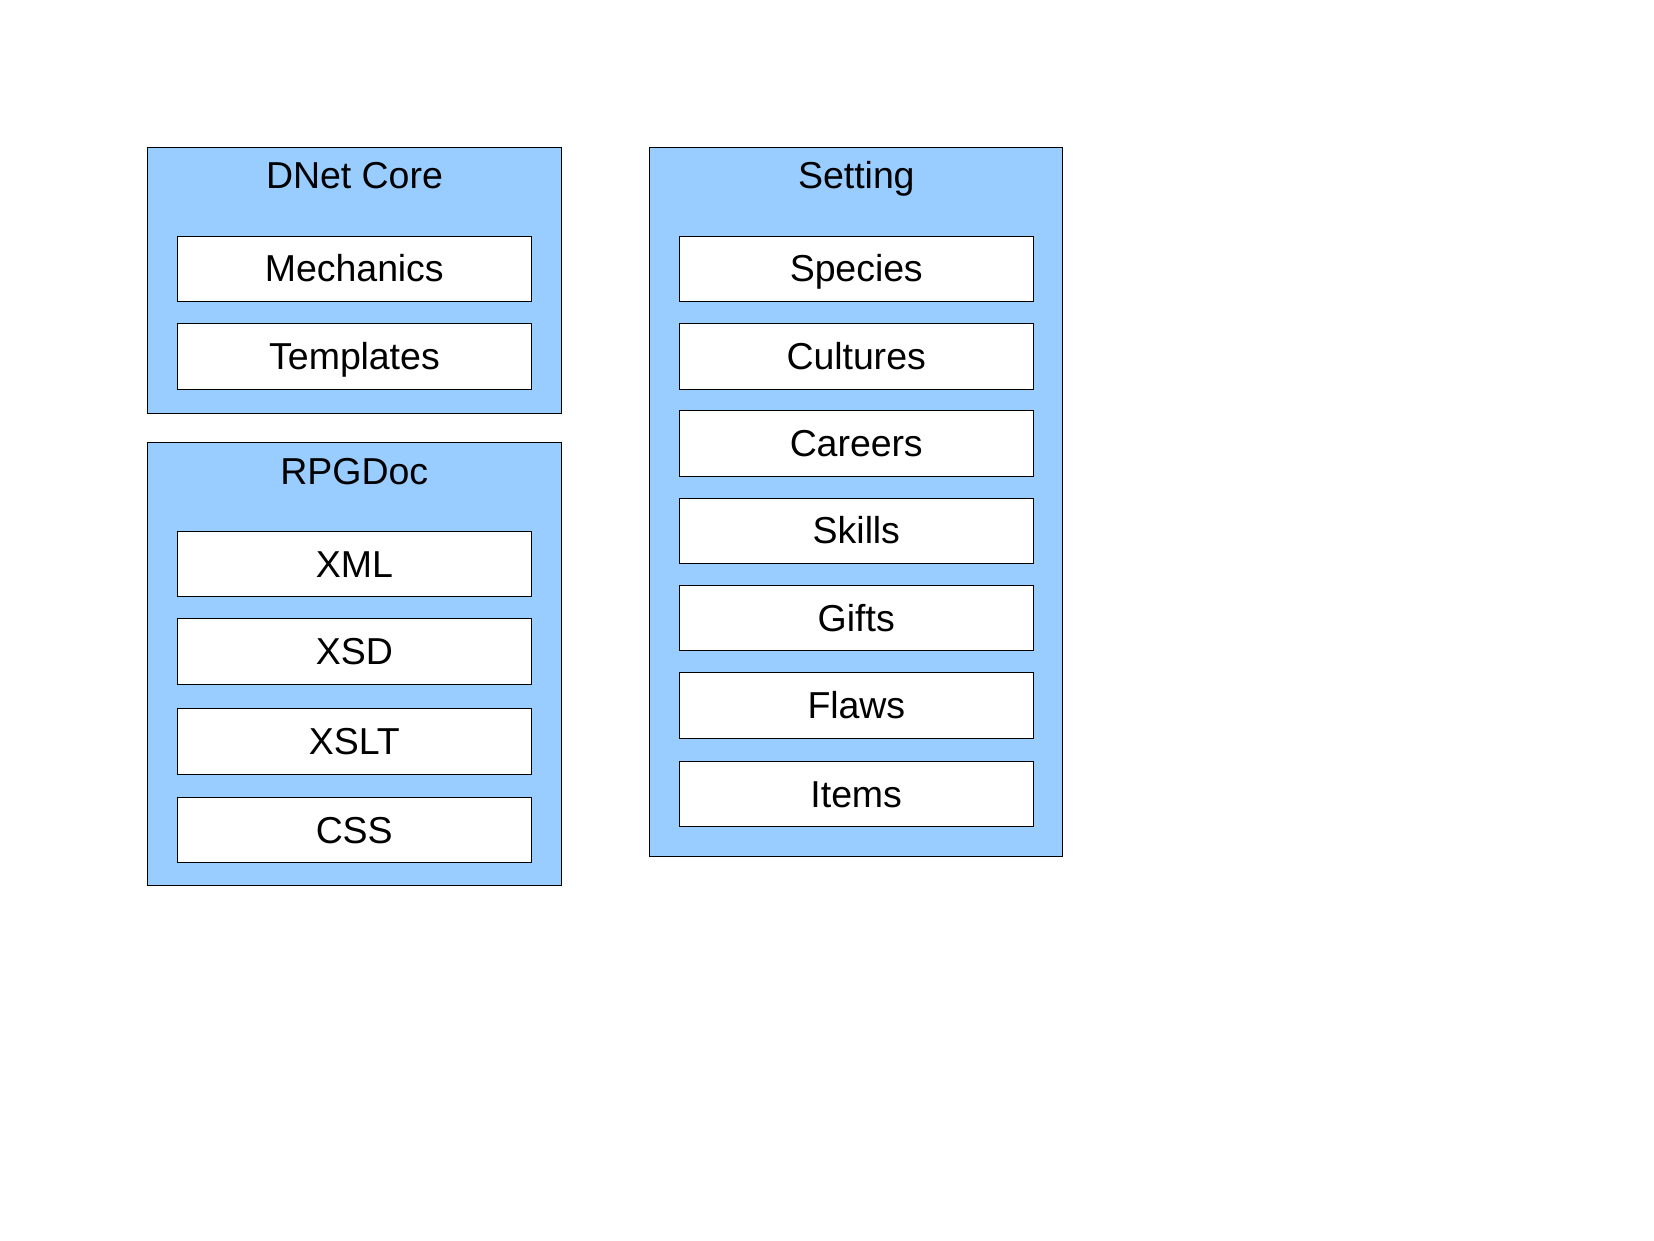

DNet Core
Mechanics
Templates
Setting
Species
Cultures
Careers
Skills
Gifts
Flaws
Items
RPGDoc
XML
XSD
XSLT
CSS